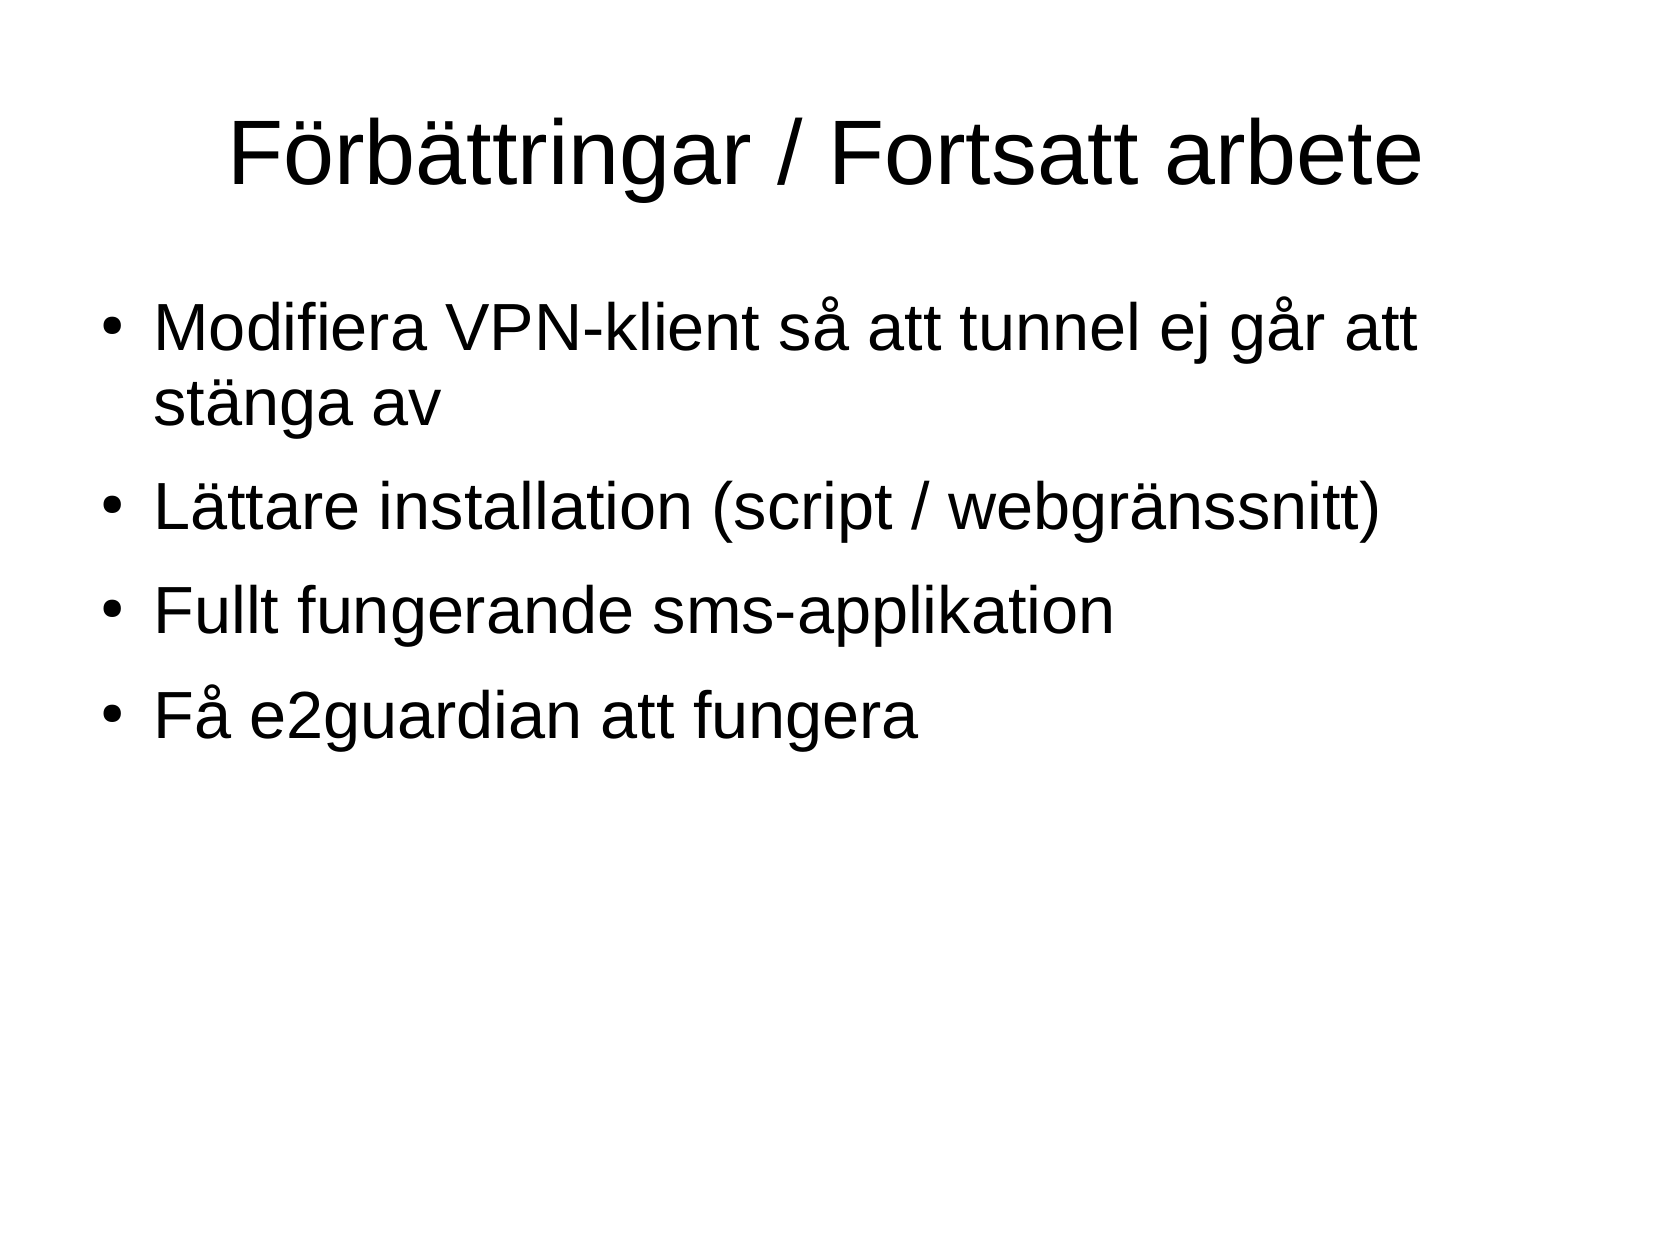

# Förbättringar / Fortsatt arbete
Modifiera VPN-klient så att tunnel ej går att stänga av
Lättare installation (script / webgränssnitt)
Fullt fungerande sms-applikation
Få e2guardian att fungera